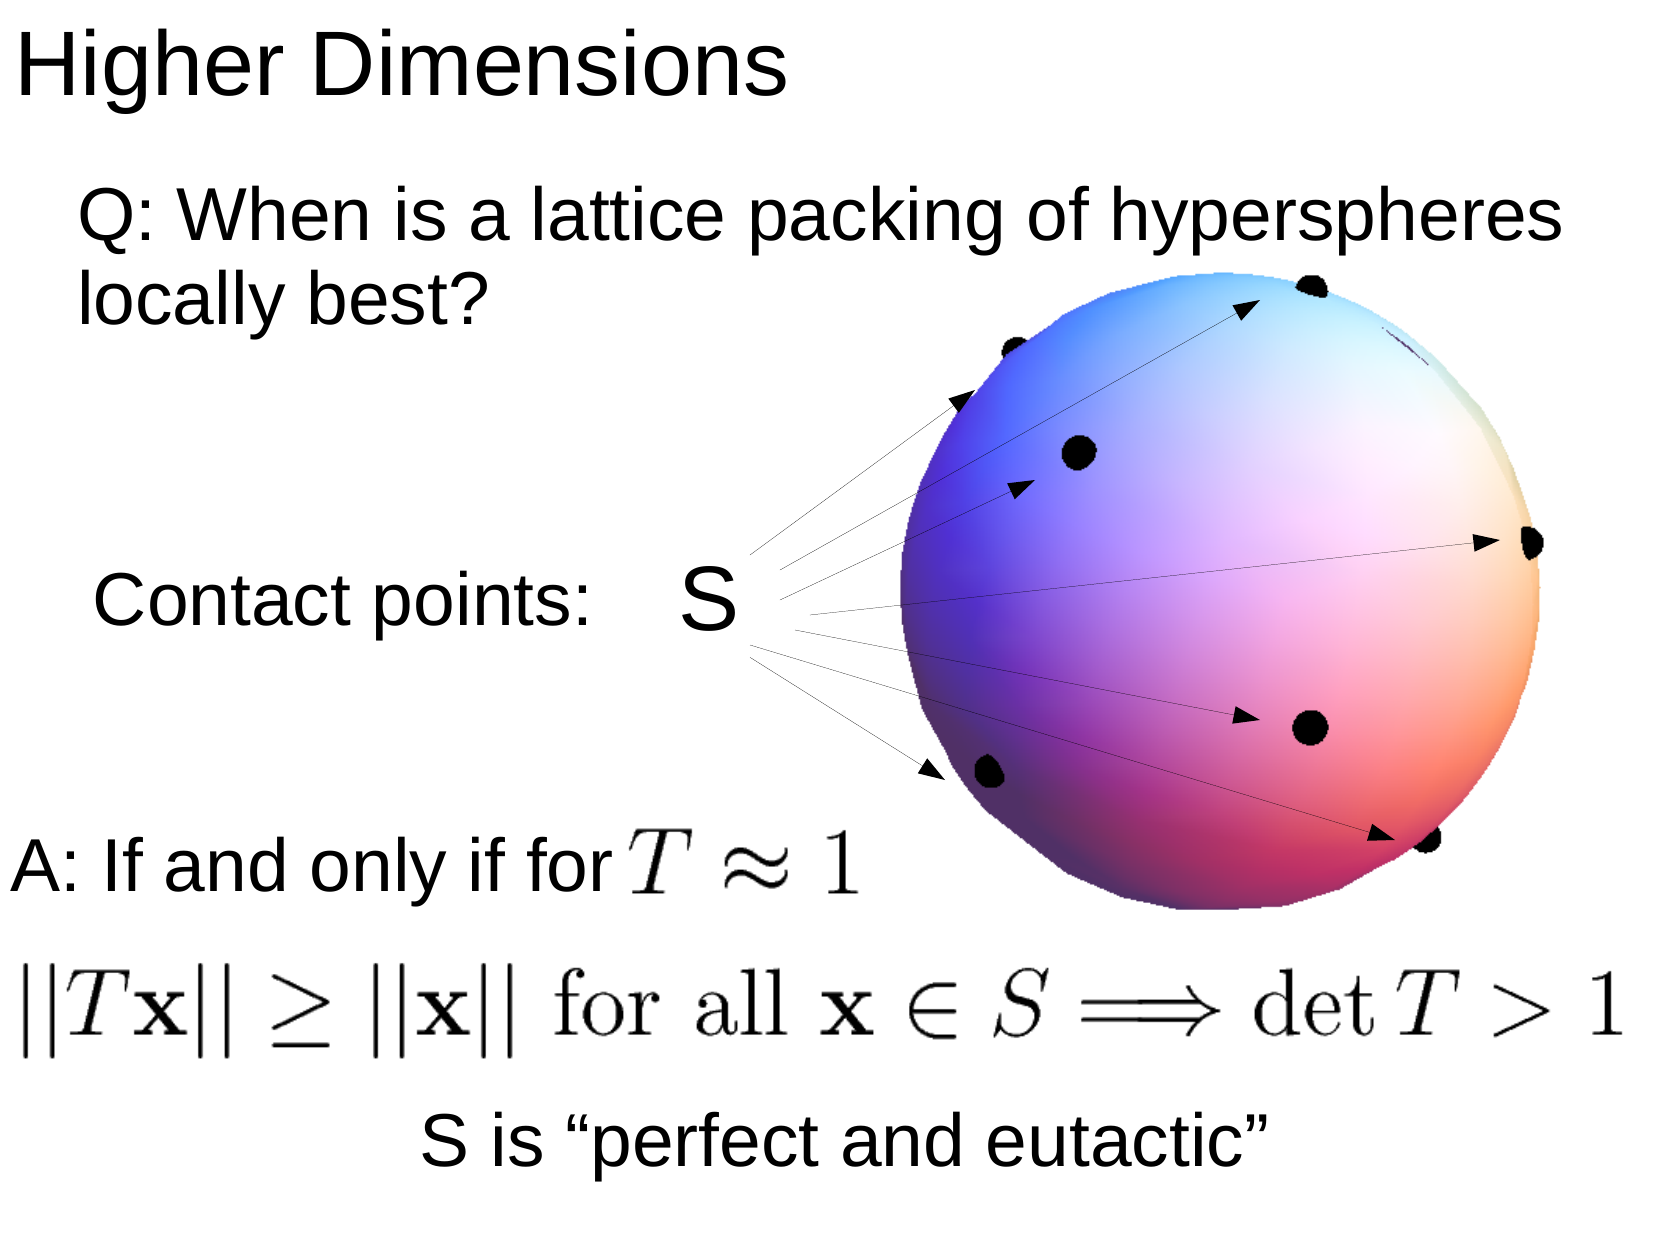

Higher Dimensions
Q: When is a lattice packing of hyperspheres
locally best?
S
Contact points:
A: If and only if for
S is “perfect and eutactic”